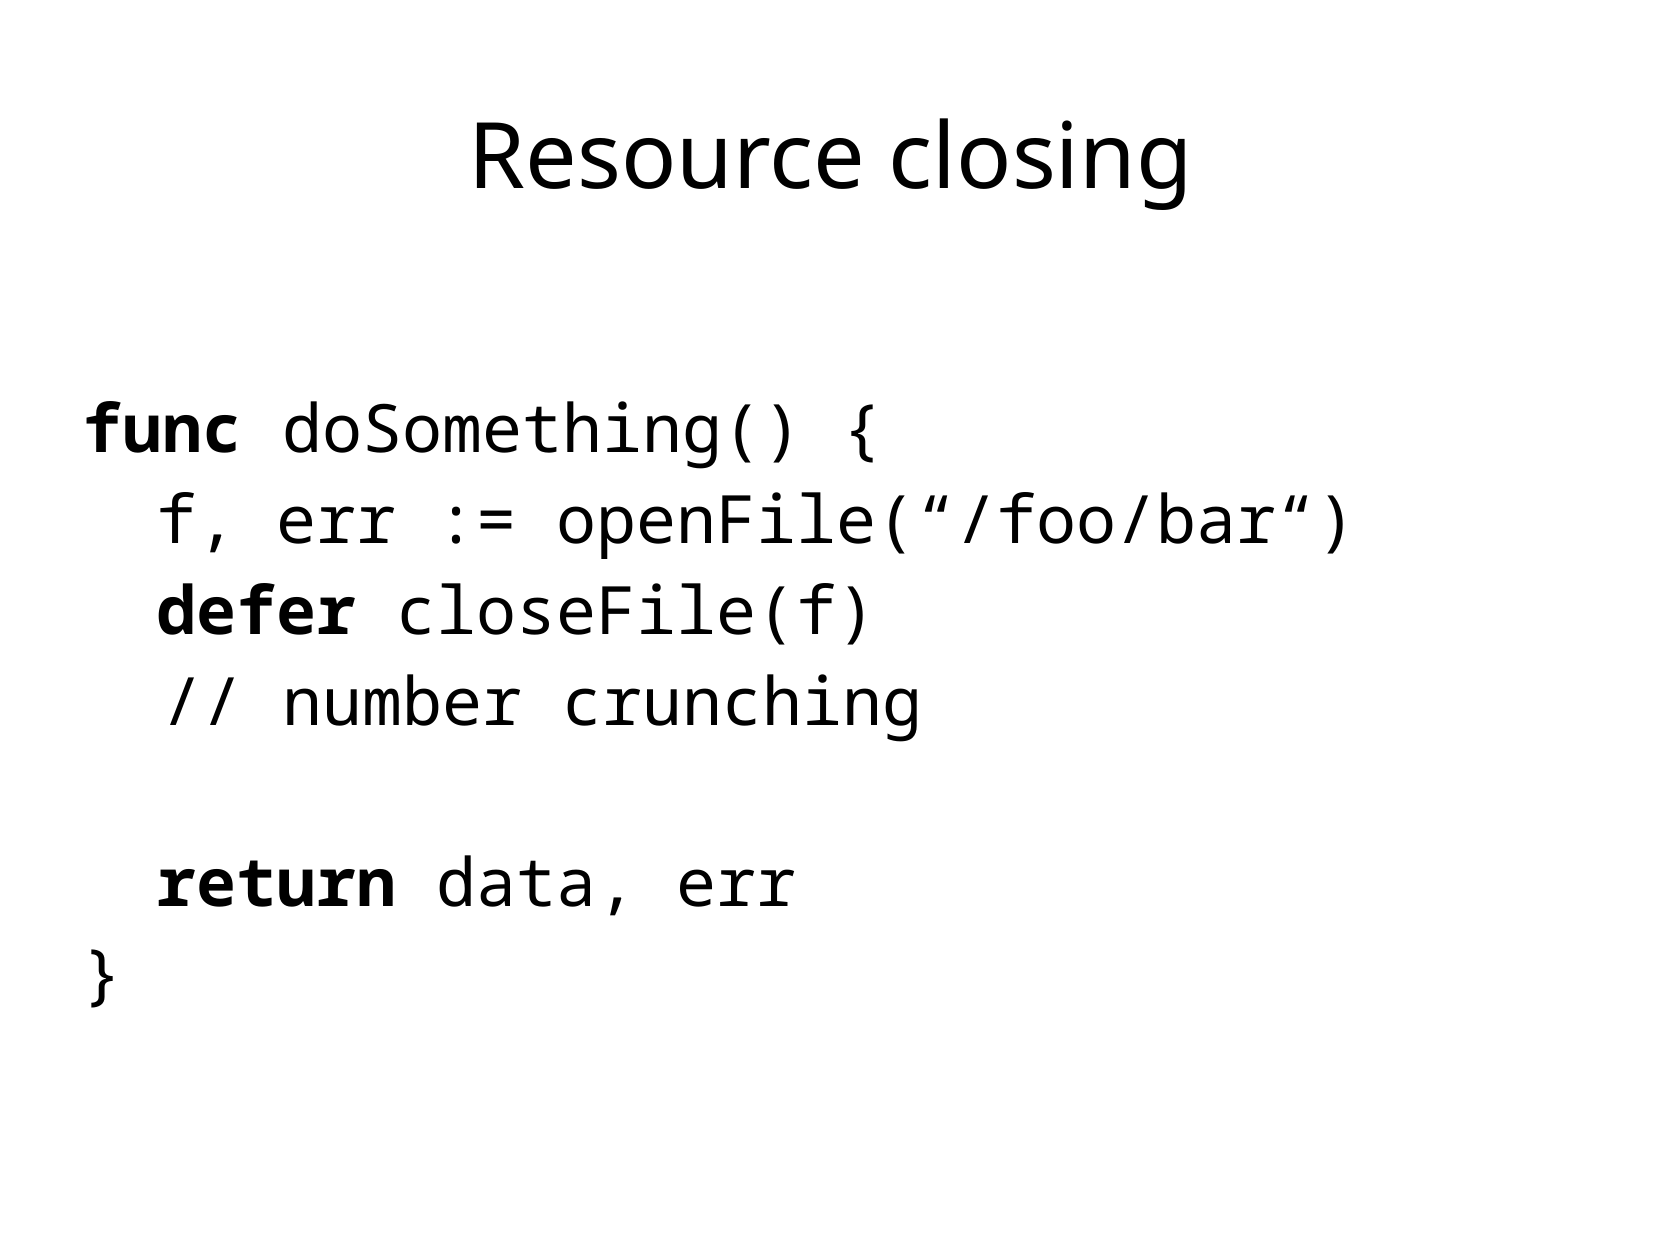

# Resource closing
func doSomething() {
	f, err := openFile(“/foo/bar“)
	defer closeFile(f)
 // number crunching
	return data, err
}